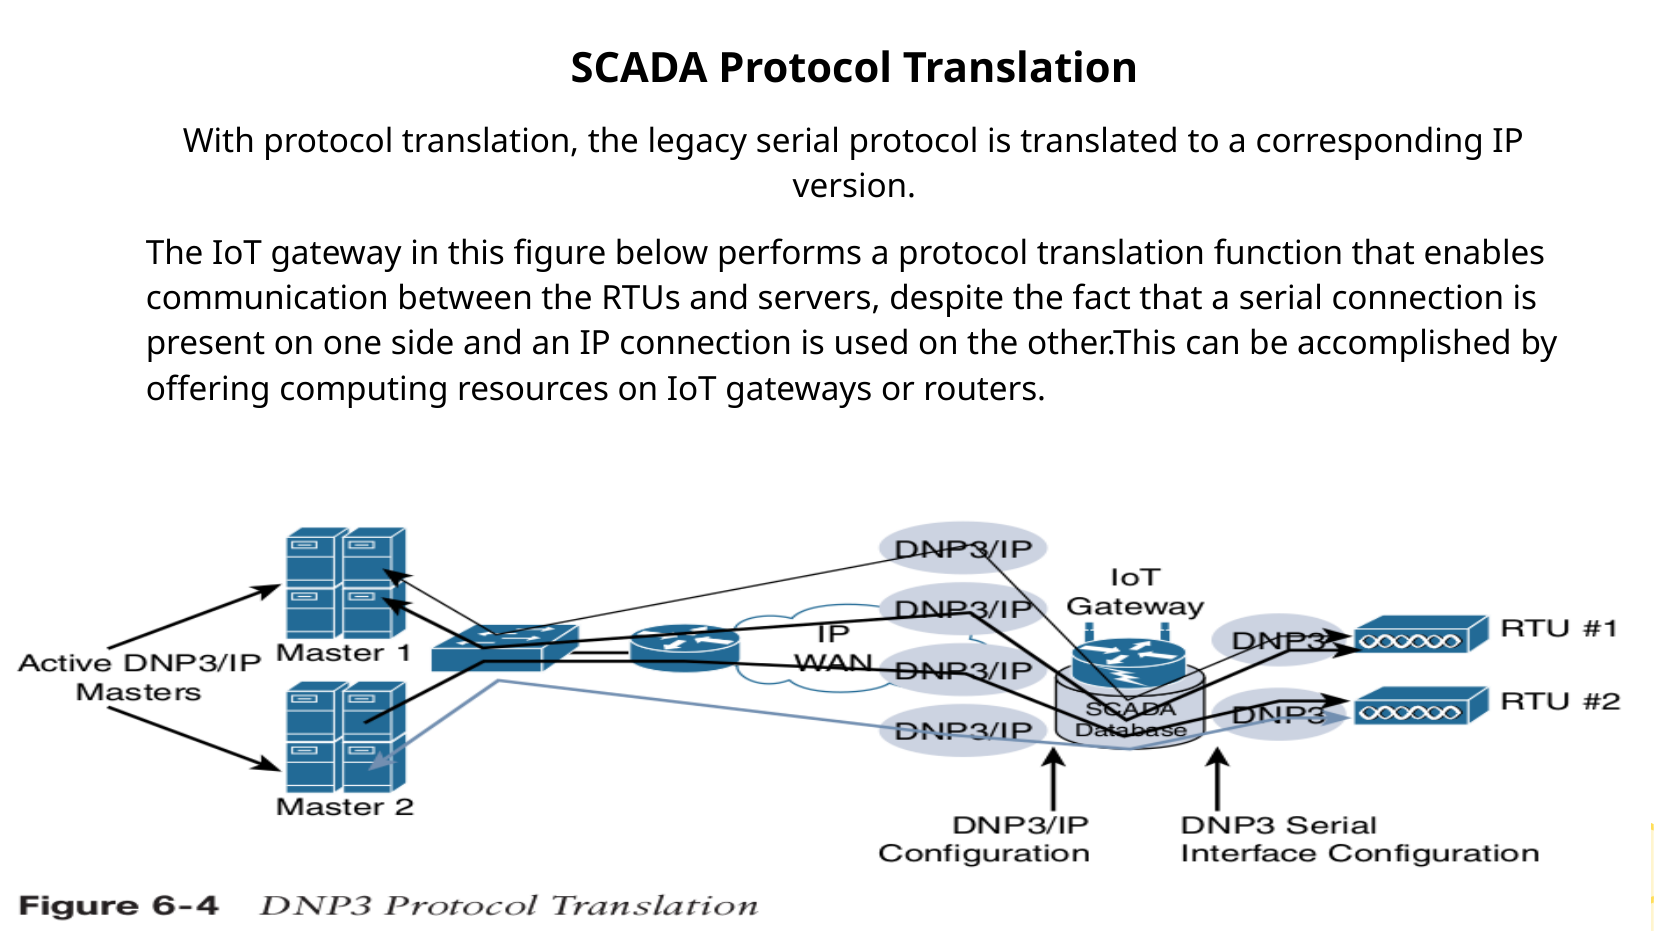

# SCADA Protocol Translation
With protocol translation, the legacy serial protocol is translated to a corresponding IP version.
The IoT gateway in this figure below performs a protocol translation function that enables communication between the RTUs and servers, despite the fact that a serial connection is present on one side and an IP connection is used on the other.This can be accomplished by offering computing resources on IoT gateways or routers.